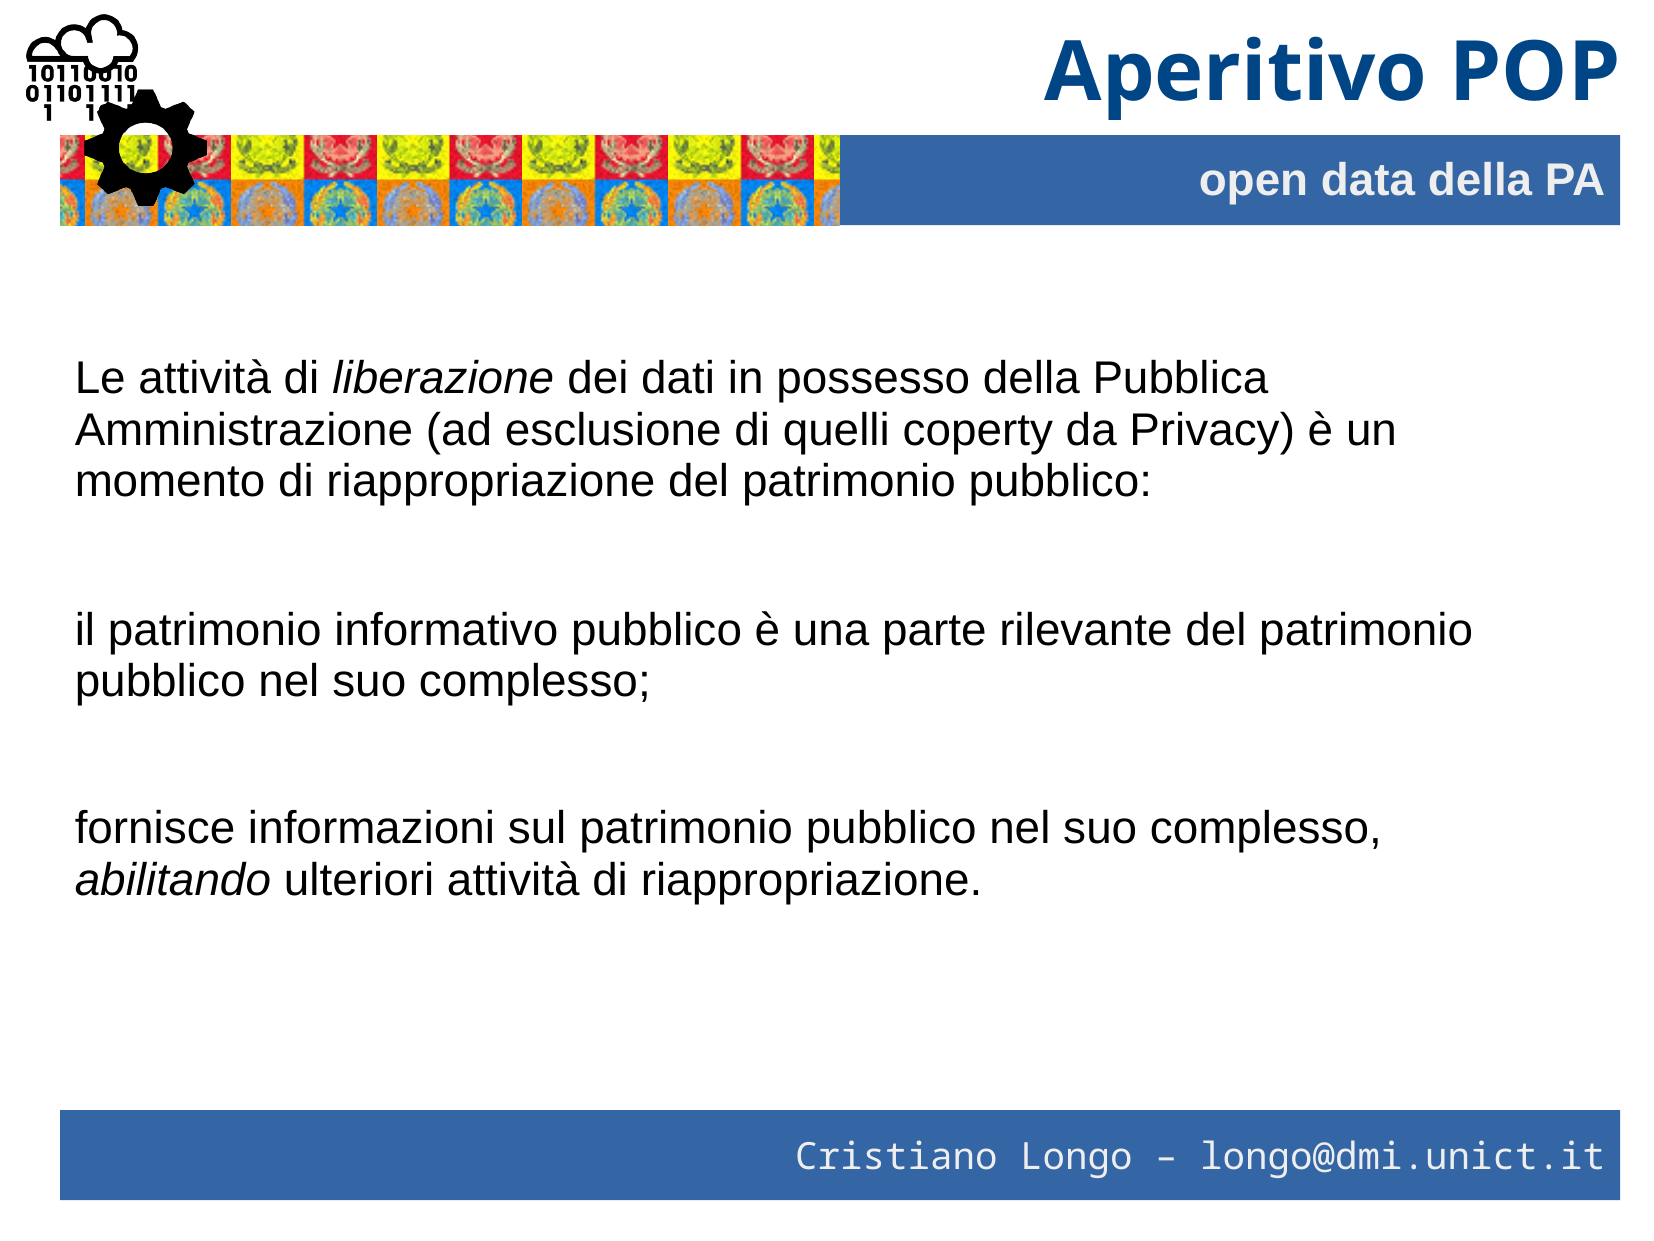

Aperitivo POP
open data della PA
Le attività di liberazione dei dati in possesso della Pubblica Amministrazione (ad esclusione di quelli coperty da Privacy) è un momento di riappropriazione del patrimonio pubblico:
il patrimonio informativo pubblico è una parte rilevante del patrimonio pubblico nel suo complesso;
fornisce informazioni sul patrimonio pubblico nel suo complesso, abilitando ulteriori attività di riappropriazione.
Cristiano Longo – longo@dmi.unict.it